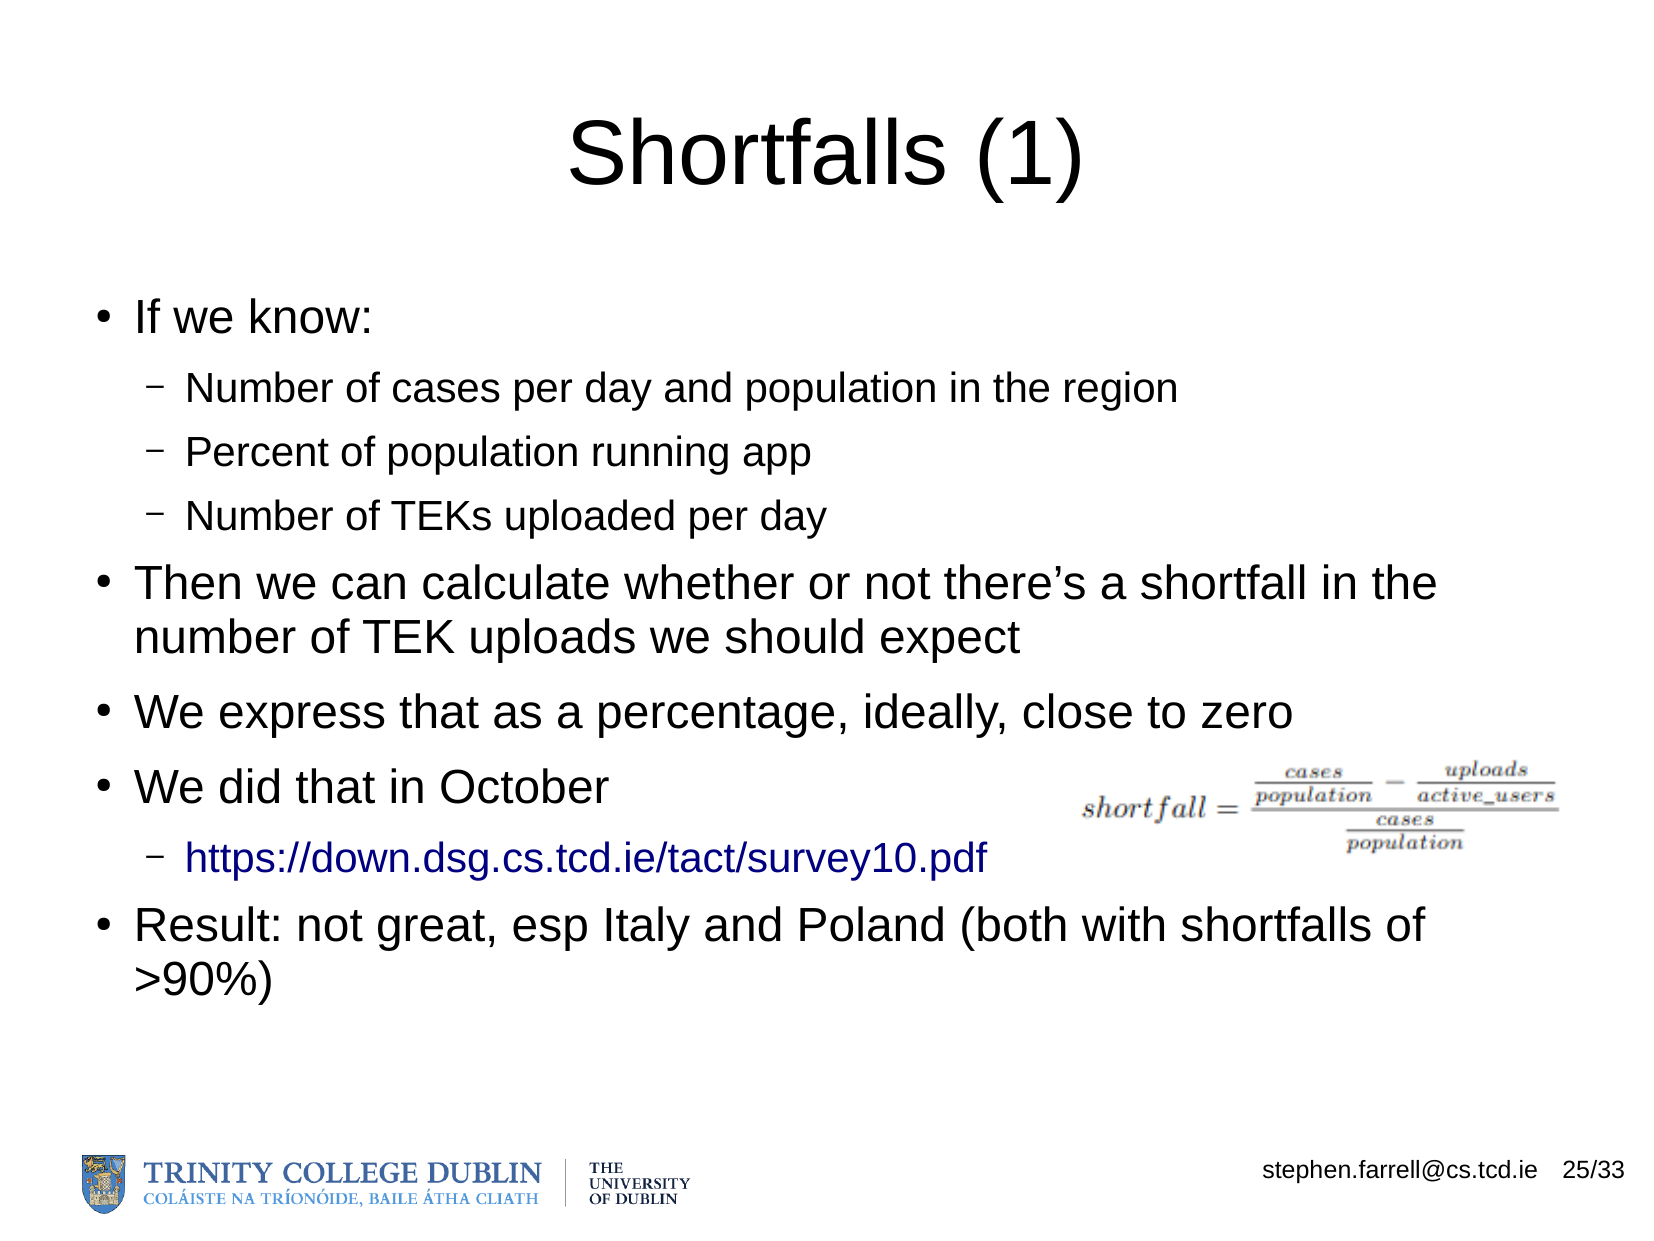

# Shortfalls (1)
If we know:
Number of cases per day and population in the region
Percent of population running app
Number of TEKs uploaded per day
Then we can calculate whether or not there’s a shortfall in the number of TEK uploads we should expect
We express that as a percentage, ideally, close to zero
We did that in October
https://down.dsg.cs.tcd.ie/tact/survey10.pdf
Result: not great, esp Italy and Poland (both with shortfalls of >90%)